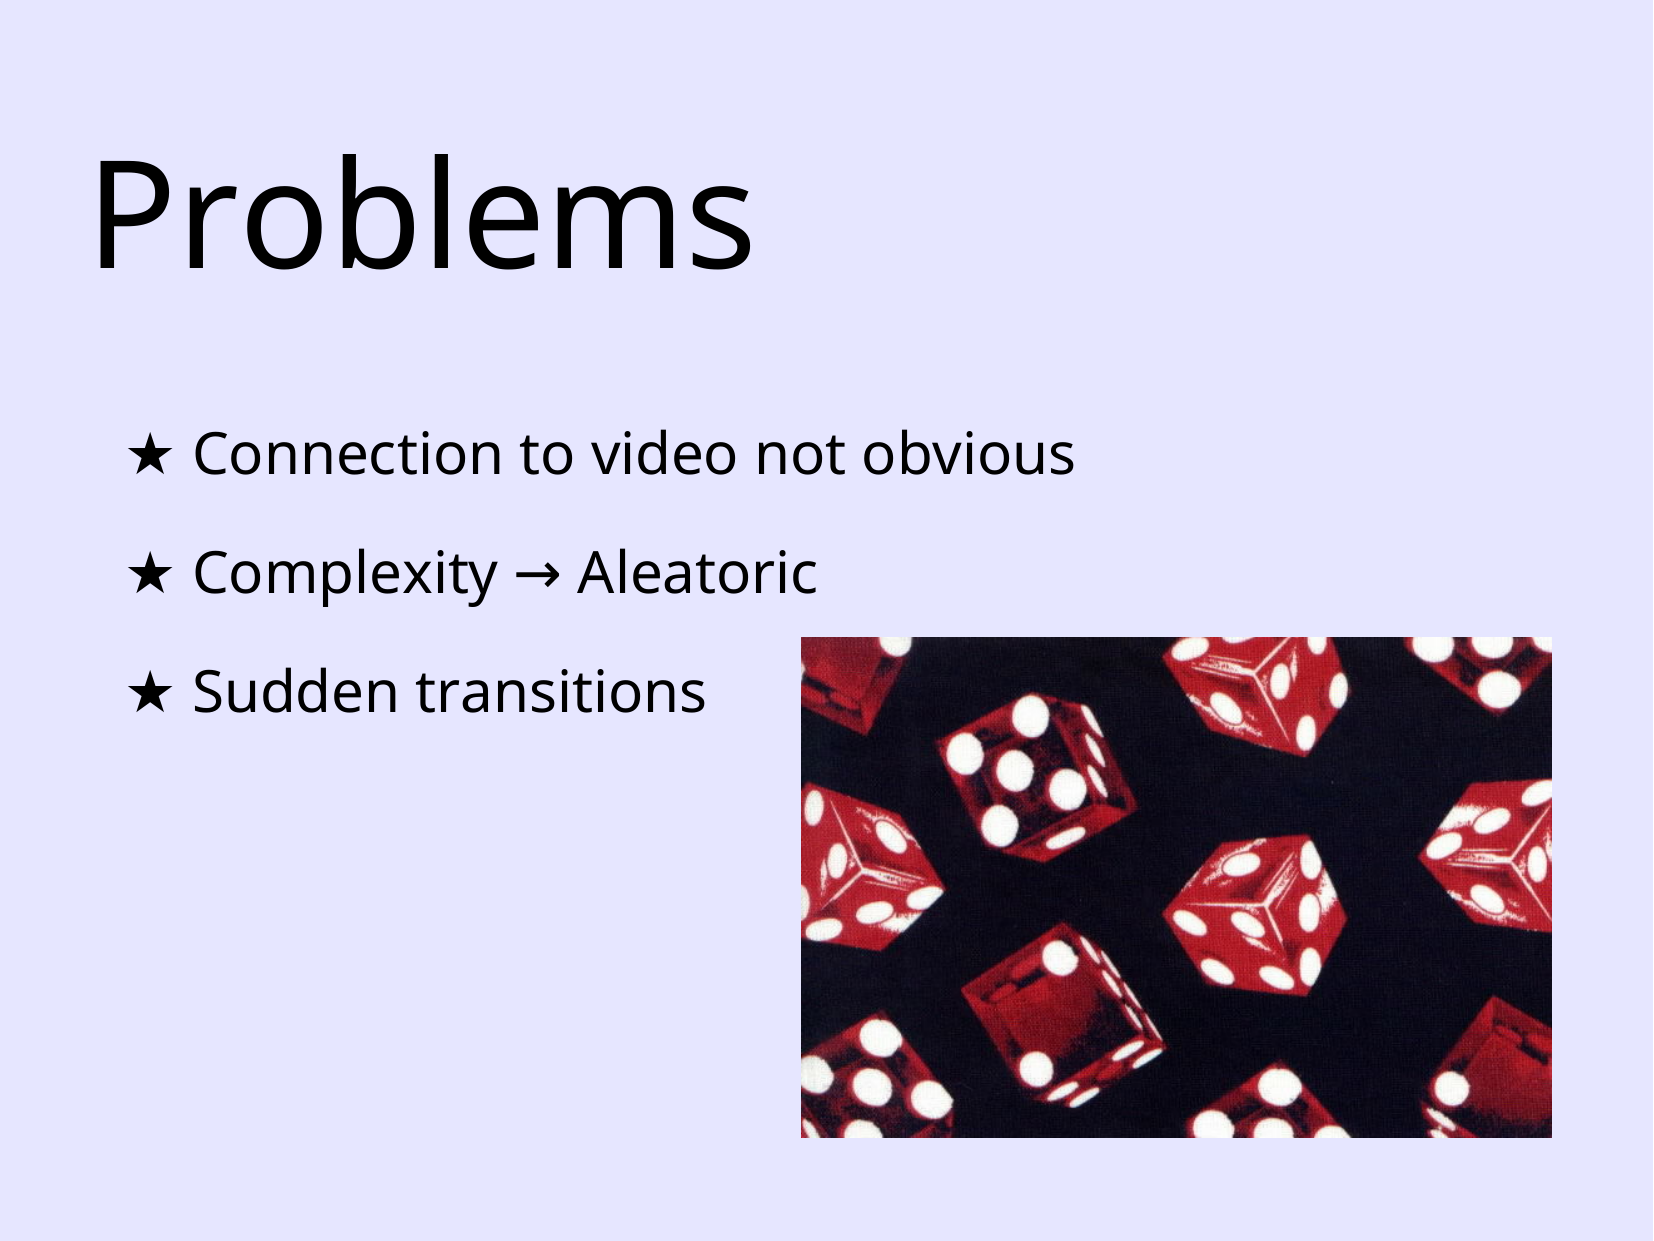

# Problems
★ Connection to video not obvious
★ Complexity → Aleatoric
★ Sudden transitions